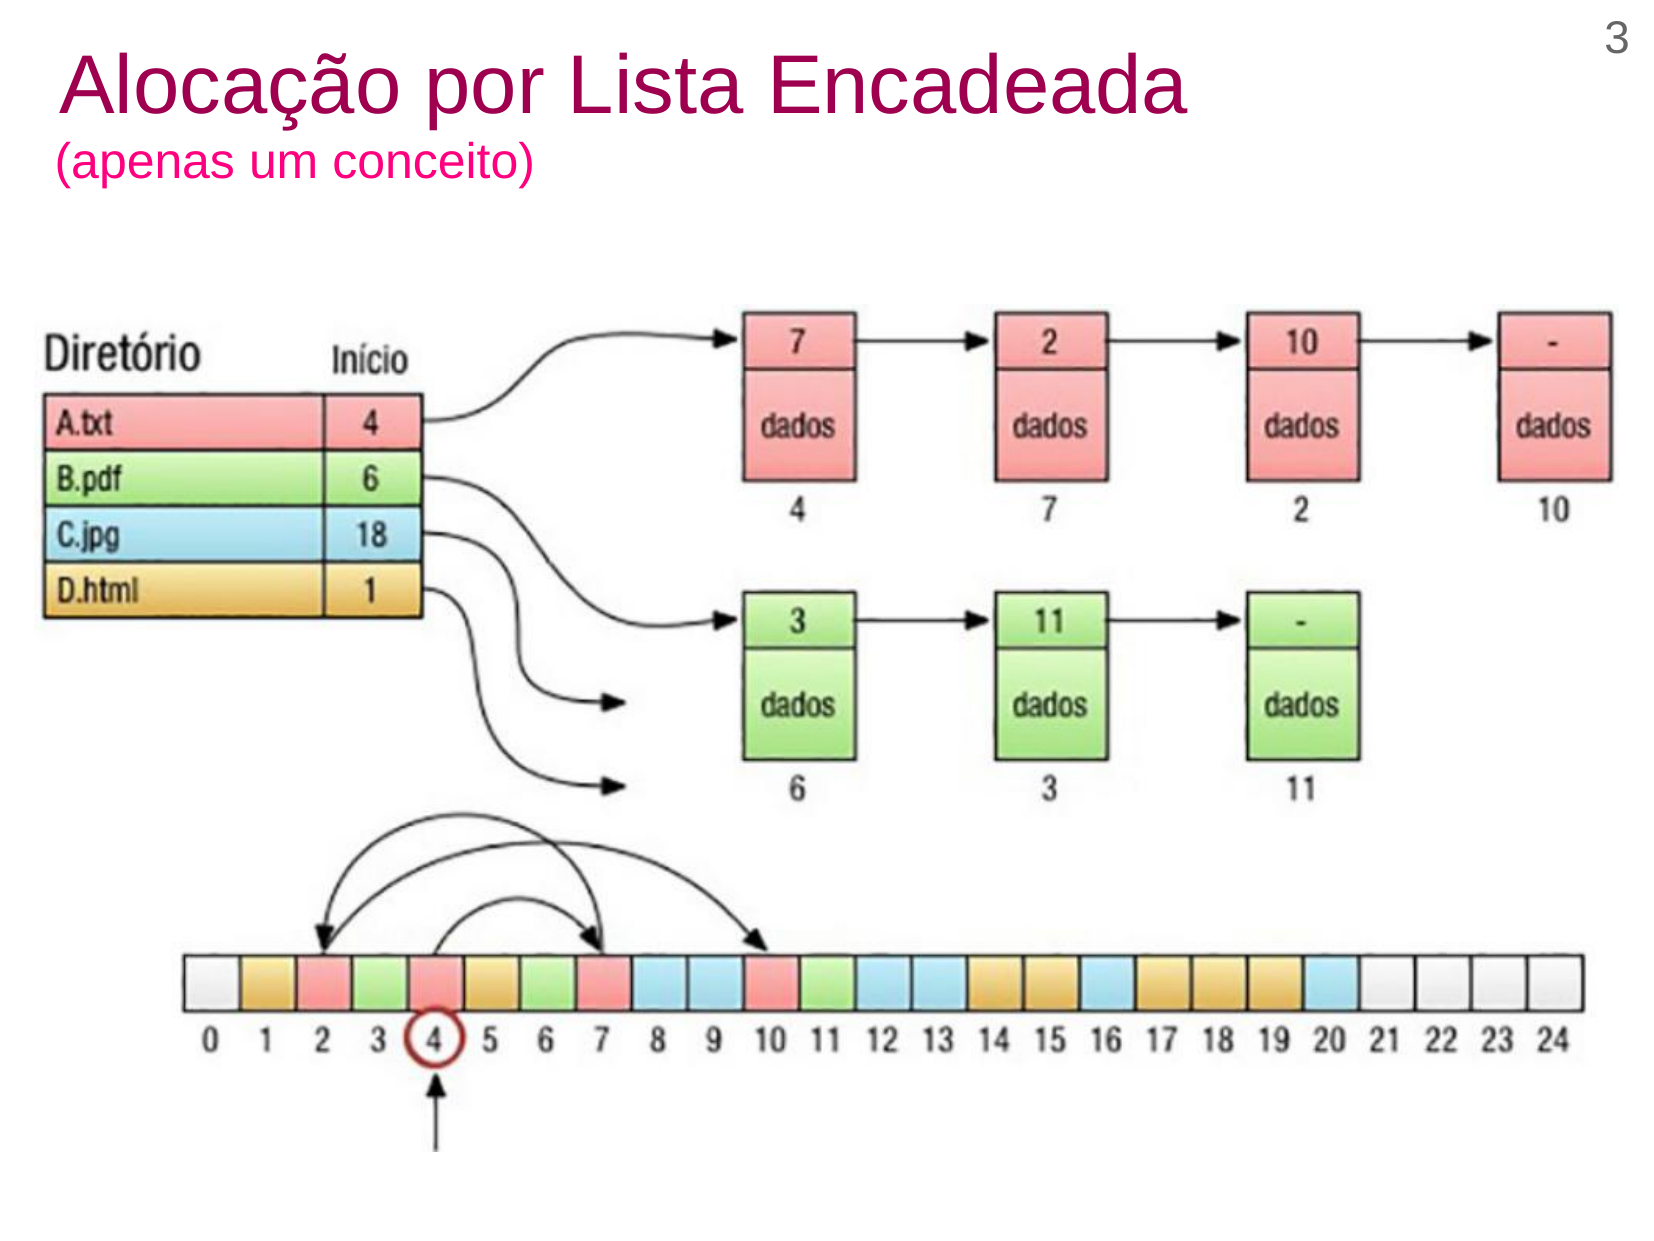

3
# Alocação por Lista Encadeada
(apenas um conceito)